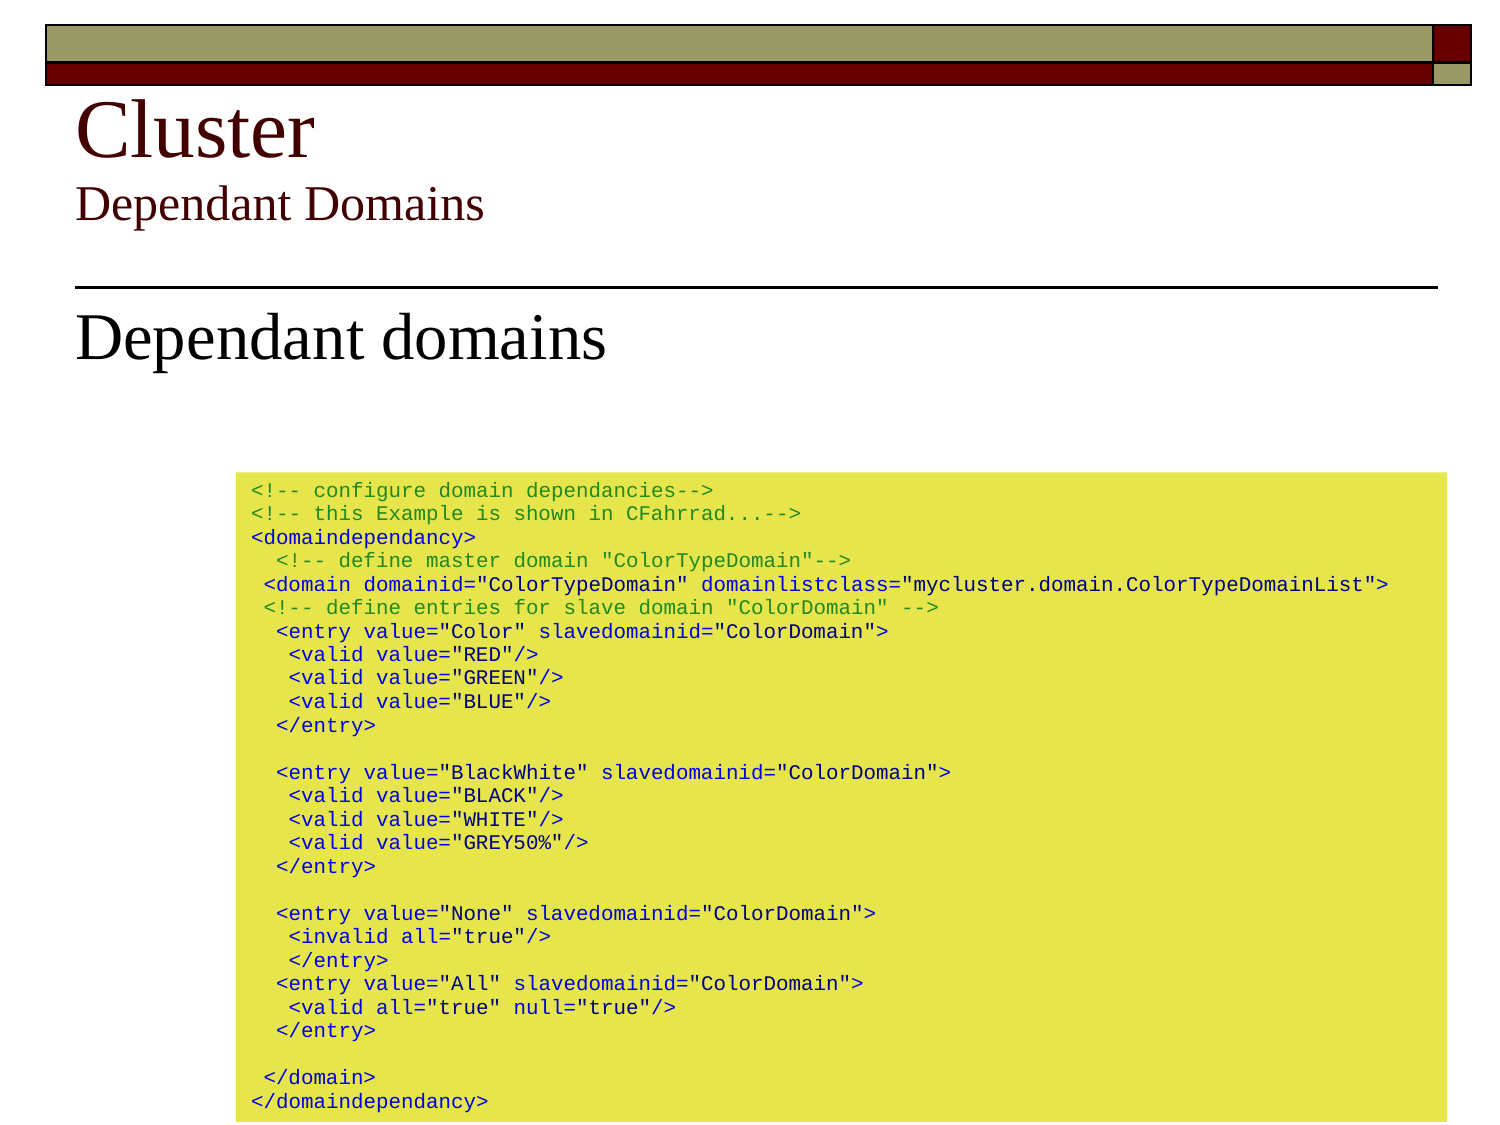

# Cluster Dependant Domains
Dependant domains
<!-- configure domain dependancies-->
<!-- this Example is shown in CFahrrad...-->
<domaindependancy>
 <!-- define master domain "ColorTypeDomain"-->
 <domain domainid="ColorTypeDomain" domainlistclass="mycluster.domain.ColorTypeDomainList">
 <!-- define entries for slave domain "ColorDomain" -->
 <entry value="Color" slavedomainid="ColorDomain">
 <valid value="RED"/>
 <valid value="GREEN"/>
 <valid value="BLUE"/>
 </entry>
 <entry value="BlackWhite" slavedomainid="ColorDomain">
 <valid value="BLACK"/>
 <valid value="WHITE"/>
 <valid value="GREY50%"/>
 </entry>
 <entry value="None" slavedomainid="ColorDomain">
 <invalid all="true"/>
 </entry>
 <entry value="All" slavedomainid="ColorDomain">
 <valid all="true" null="true"/>
 </entry>
 </domain>
</domaindependancy>